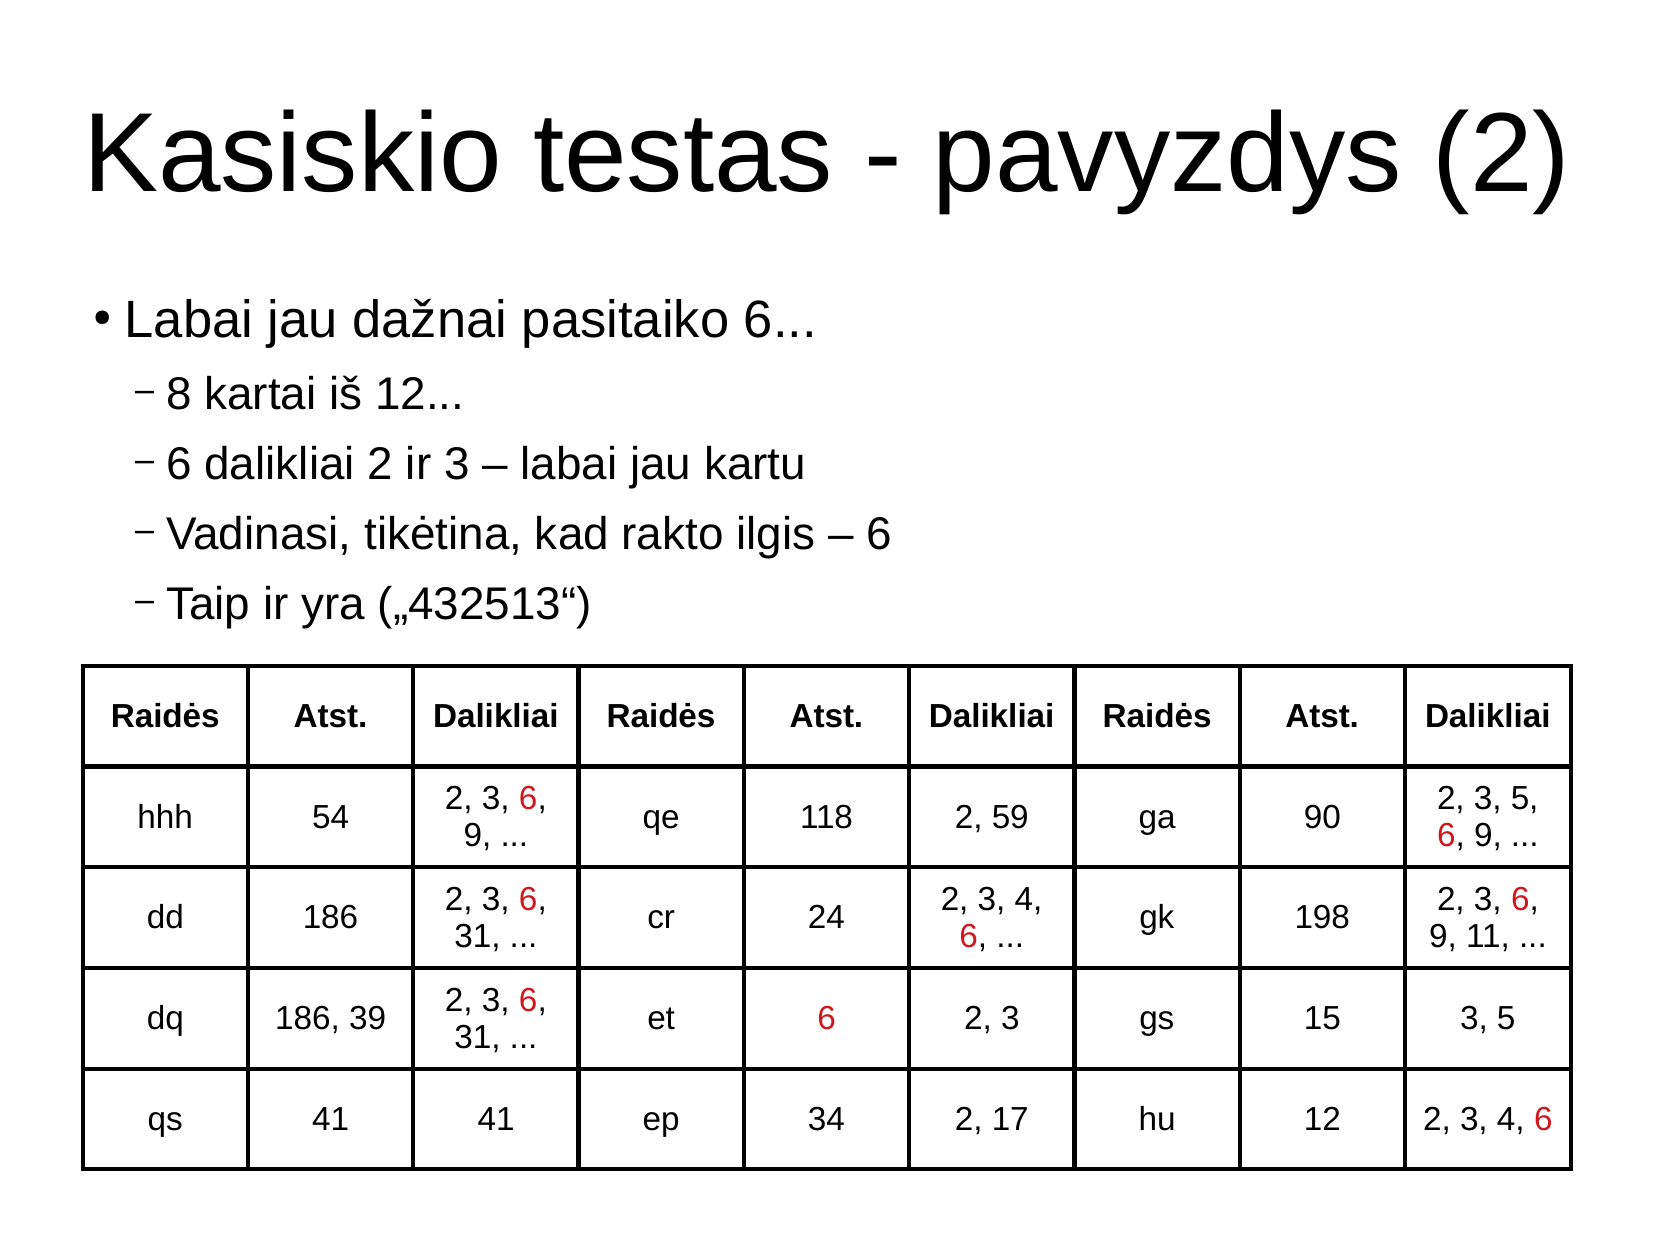

# Kasiskio testas - pavyzdys (2)
Labai jau dažnai pasitaiko 6...
8 kartai iš 12...
6 dalikliai 2 ir 3 – labai jau kartu
Vadinasi, tikėtina, kad rakto ilgis – 6
Taip ir yra („432513“)
| Raidės | Atst. | Dalikliai | Raidės | Atst. | Dalikliai | Raidės | Atst. | Dalikliai |
| --- | --- | --- | --- | --- | --- | --- | --- | --- |
| hhh | 54 | 2, 3, 6, 9, ... | qe | 118 | 2, 59 | ga | 90 | 2, 3, 5, 6, 9, ... |
| dd | 186 | 2, 3, 6, 31, ... | cr | 24 | 2, 3, 4, 6, ... | gk | 198 | 2, 3, 6, 9, 11, ... |
| dq | 186, 39 | 2, 3, 6, 31, ... | et | 6 | 2, 3 | gs | 15 | 3, 5 |
| qs | 41 | 41 | ep | 34 | 2, 17 | hu | 12 | 2, 3, 4, 6 |